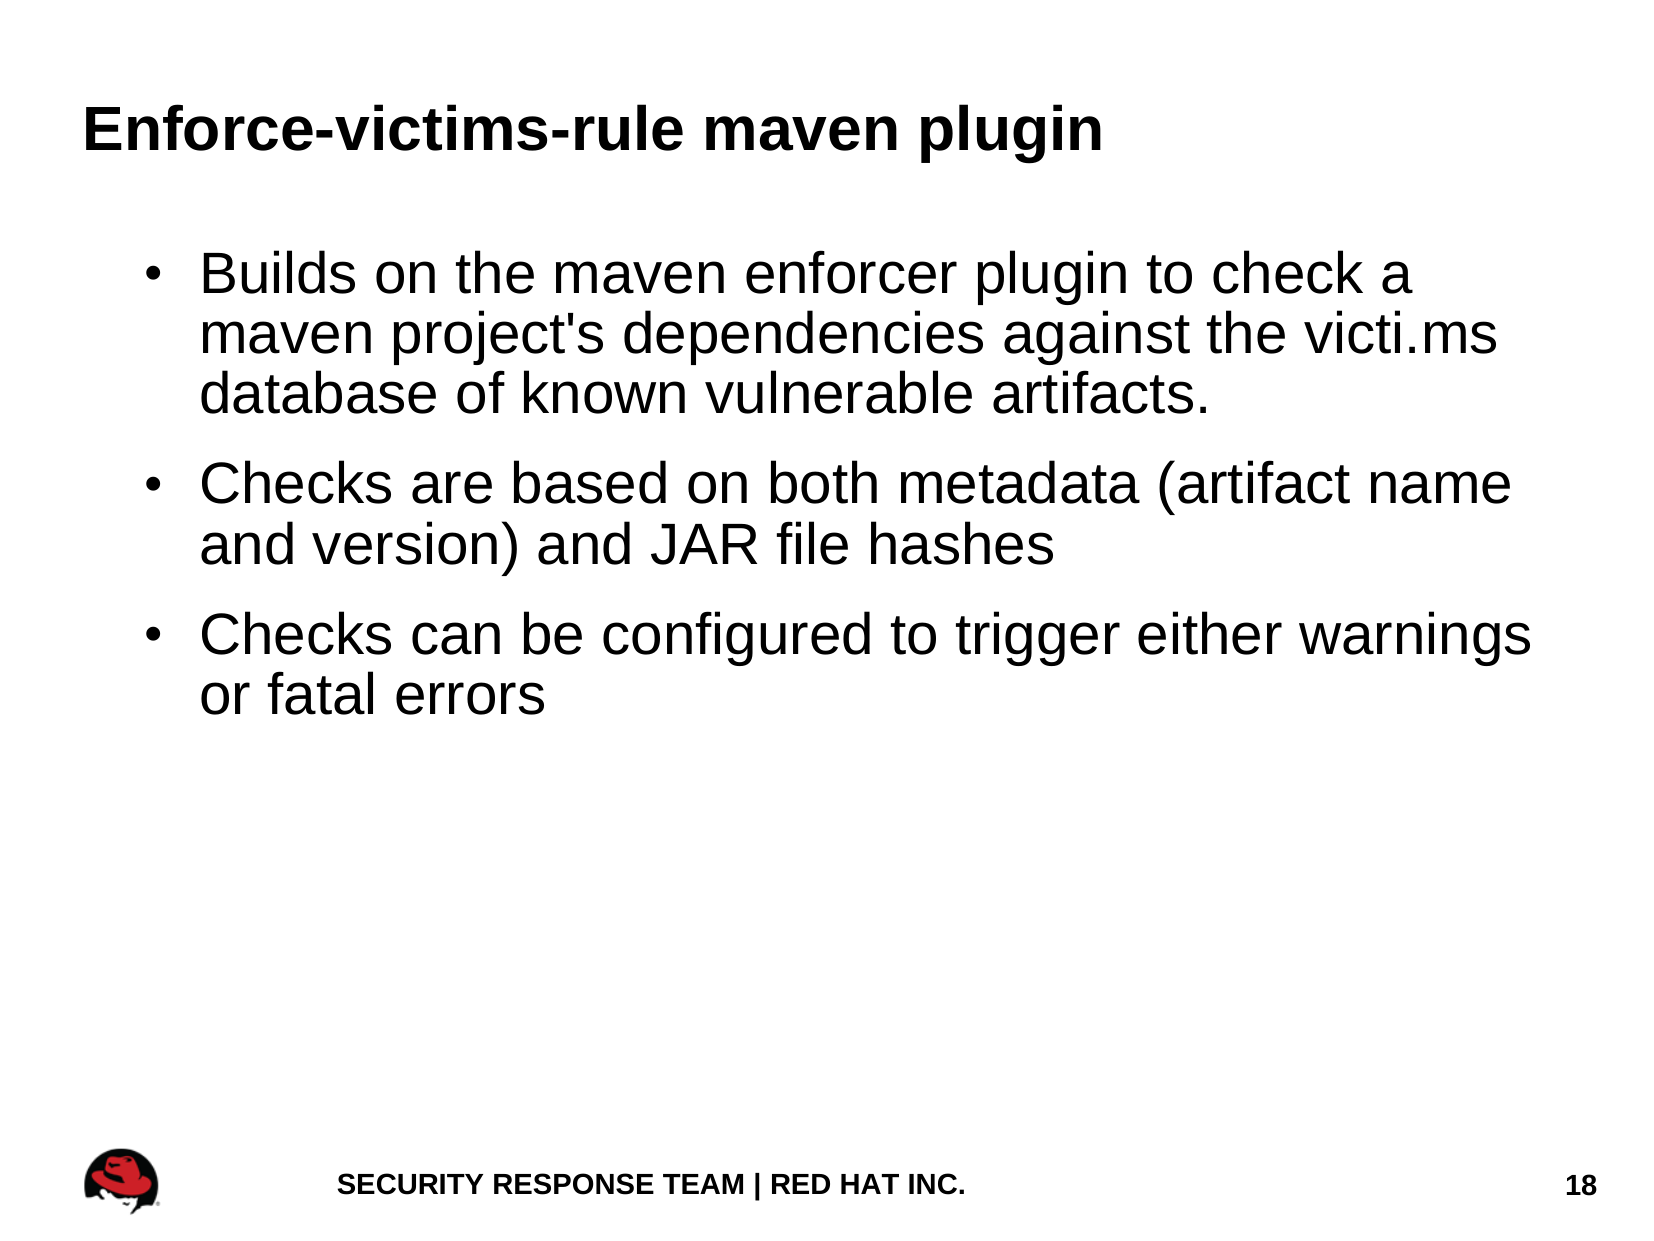

# Enforce-victims-rule maven plugin
Builds on the maven enforcer plugin to check a maven project's dependencies against the victi.ms database of known vulnerable artifacts.
Checks are based on both metadata (artifact name and version) and JAR file hashes
Checks can be configured to trigger either warnings or fatal errors